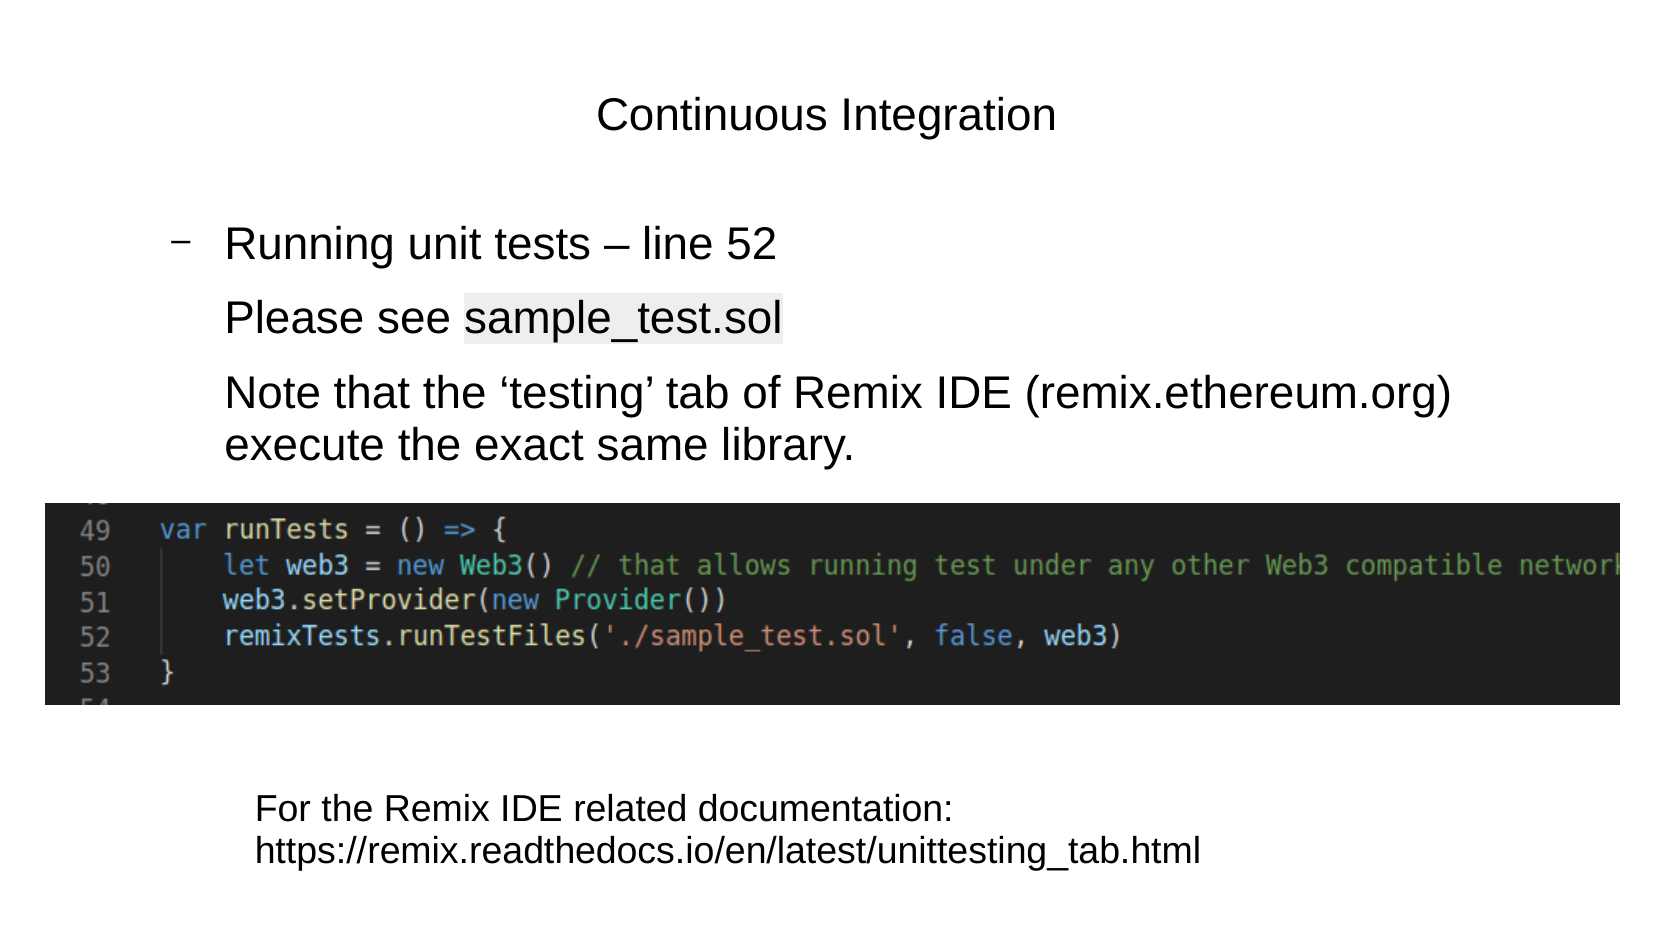

Continuous Integration
# Running unit tests – line 52
Please see sample_test.sol
Note that the ‘testing’ tab of Remix IDE (remix.ethereum.org) execute the exact same library.
For the Remix IDE related documentation:
https://remix.readthedocs.io/en/latest/unittesting_tab.html